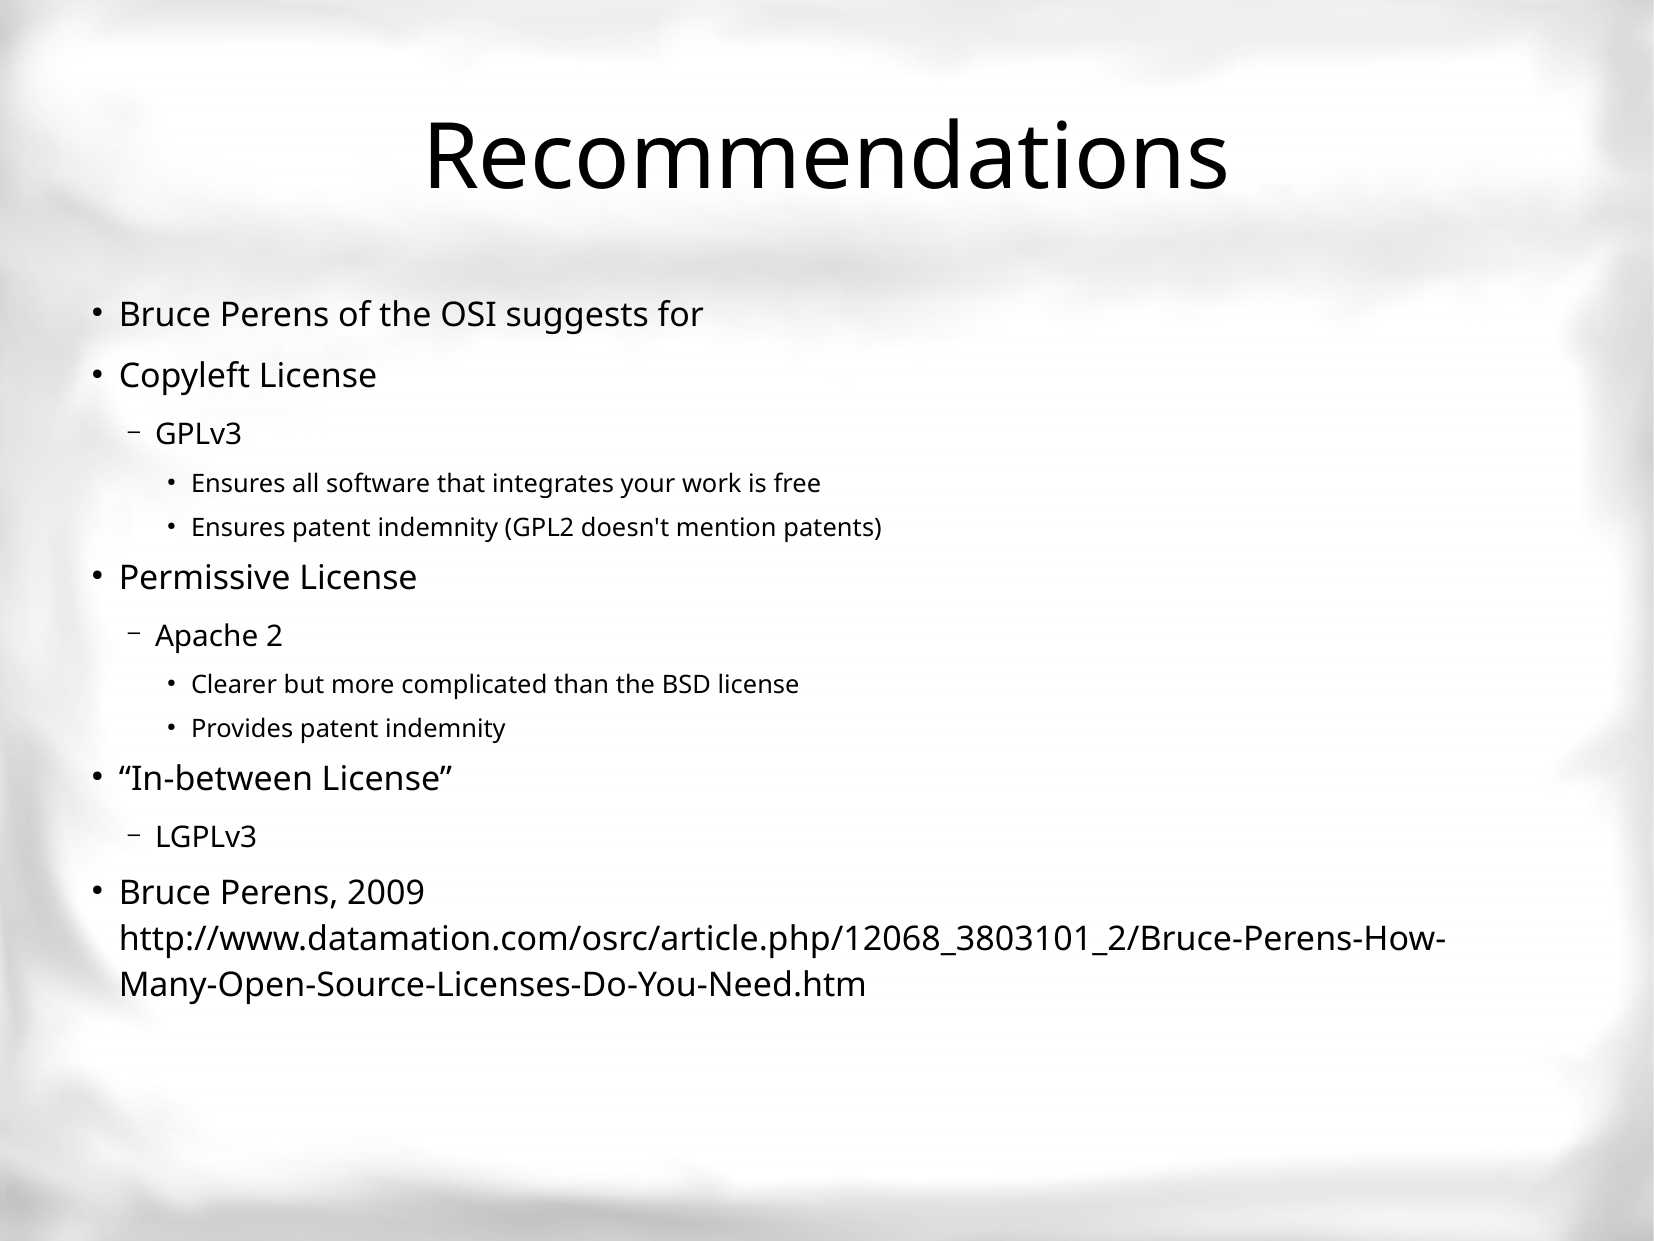

# Recommendations
Bruce Perens of the OSI suggests for
Copyleft License
GPLv3
Ensures all software that integrates your work is free
Ensures patent indemnity (GPL2 doesn't mention patents)
Permissive License
Apache 2
Clearer but more complicated than the BSD license
Provides patent indemnity
“In-between License”
LGPLv3
Bruce Perens, 2009 http://www.datamation.com/osrc/article.php/12068_3803101_2/Bruce-Perens-How-Many-Open-Source-Licenses-Do-You-Need.htm